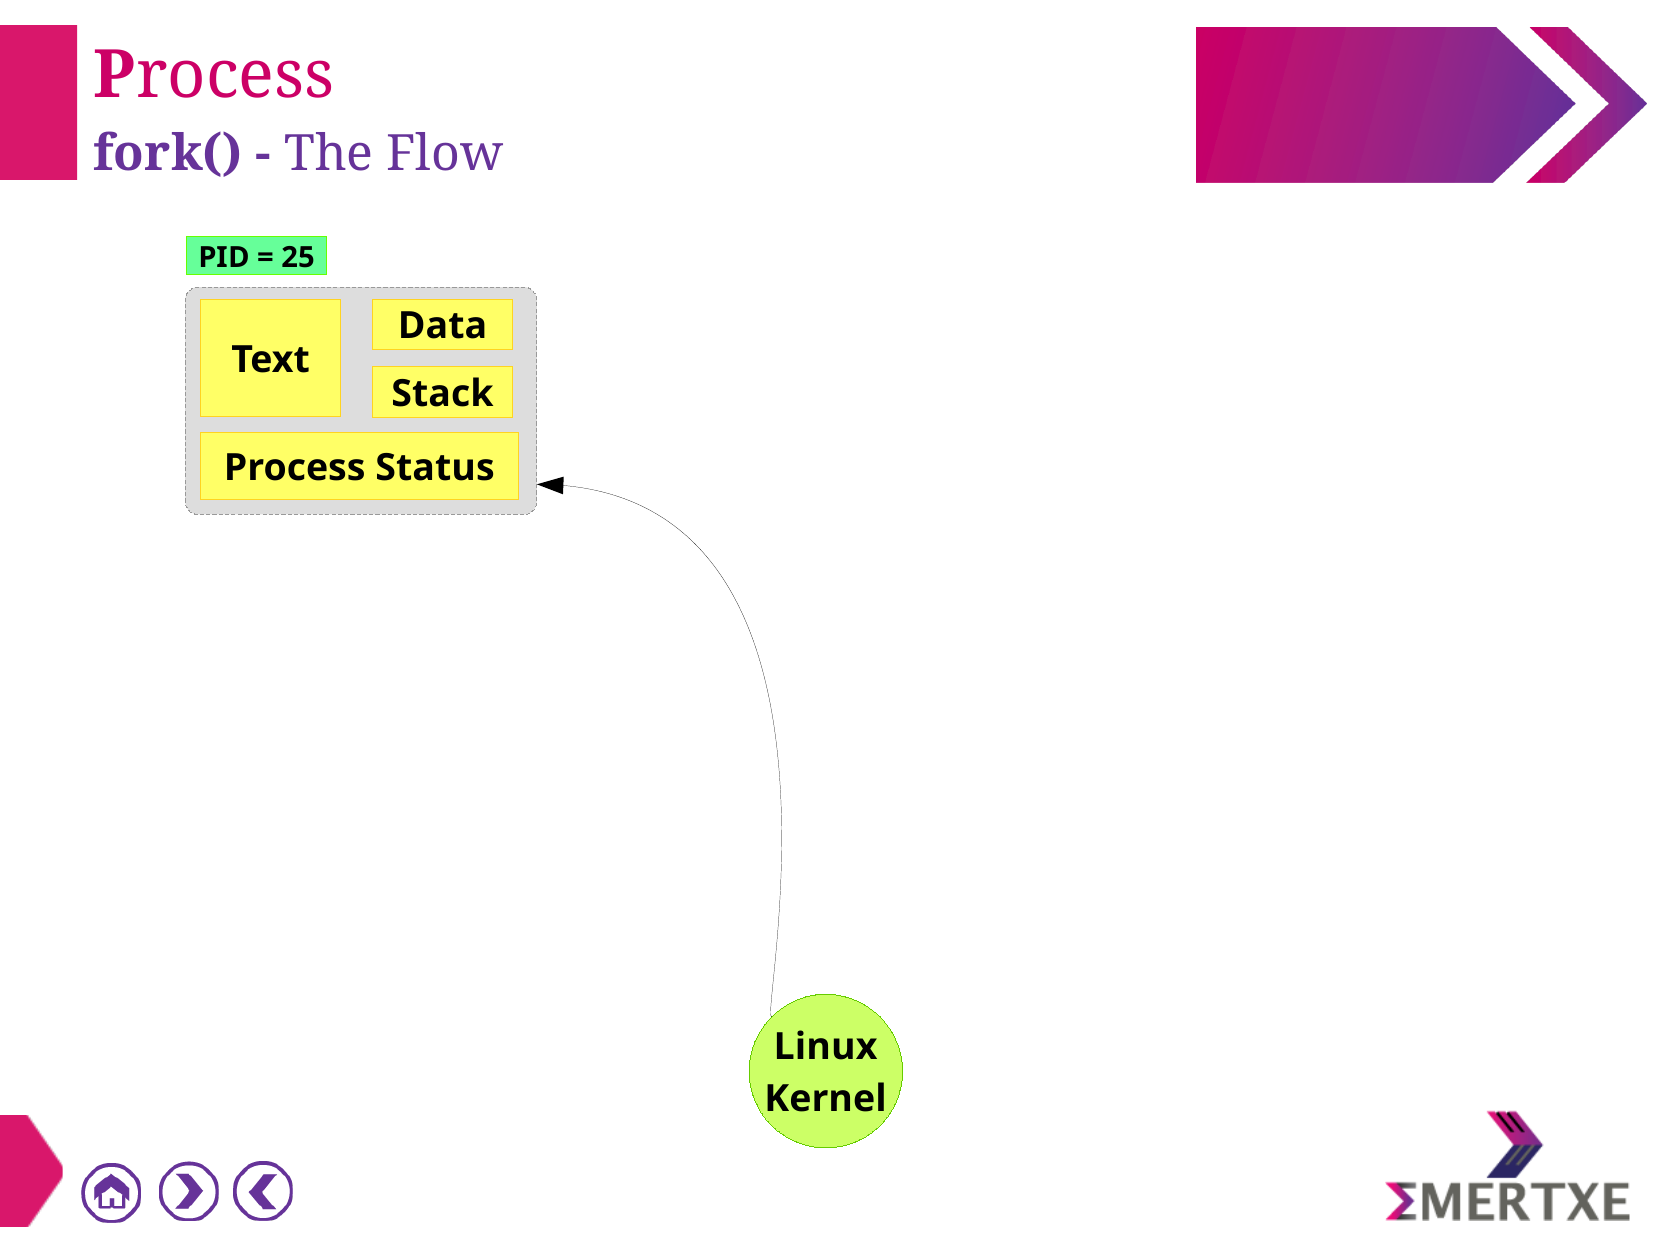

# Process fork() - The Flow
PID = 25
Text
Data
Stack
Process Status
Linux
Kernel